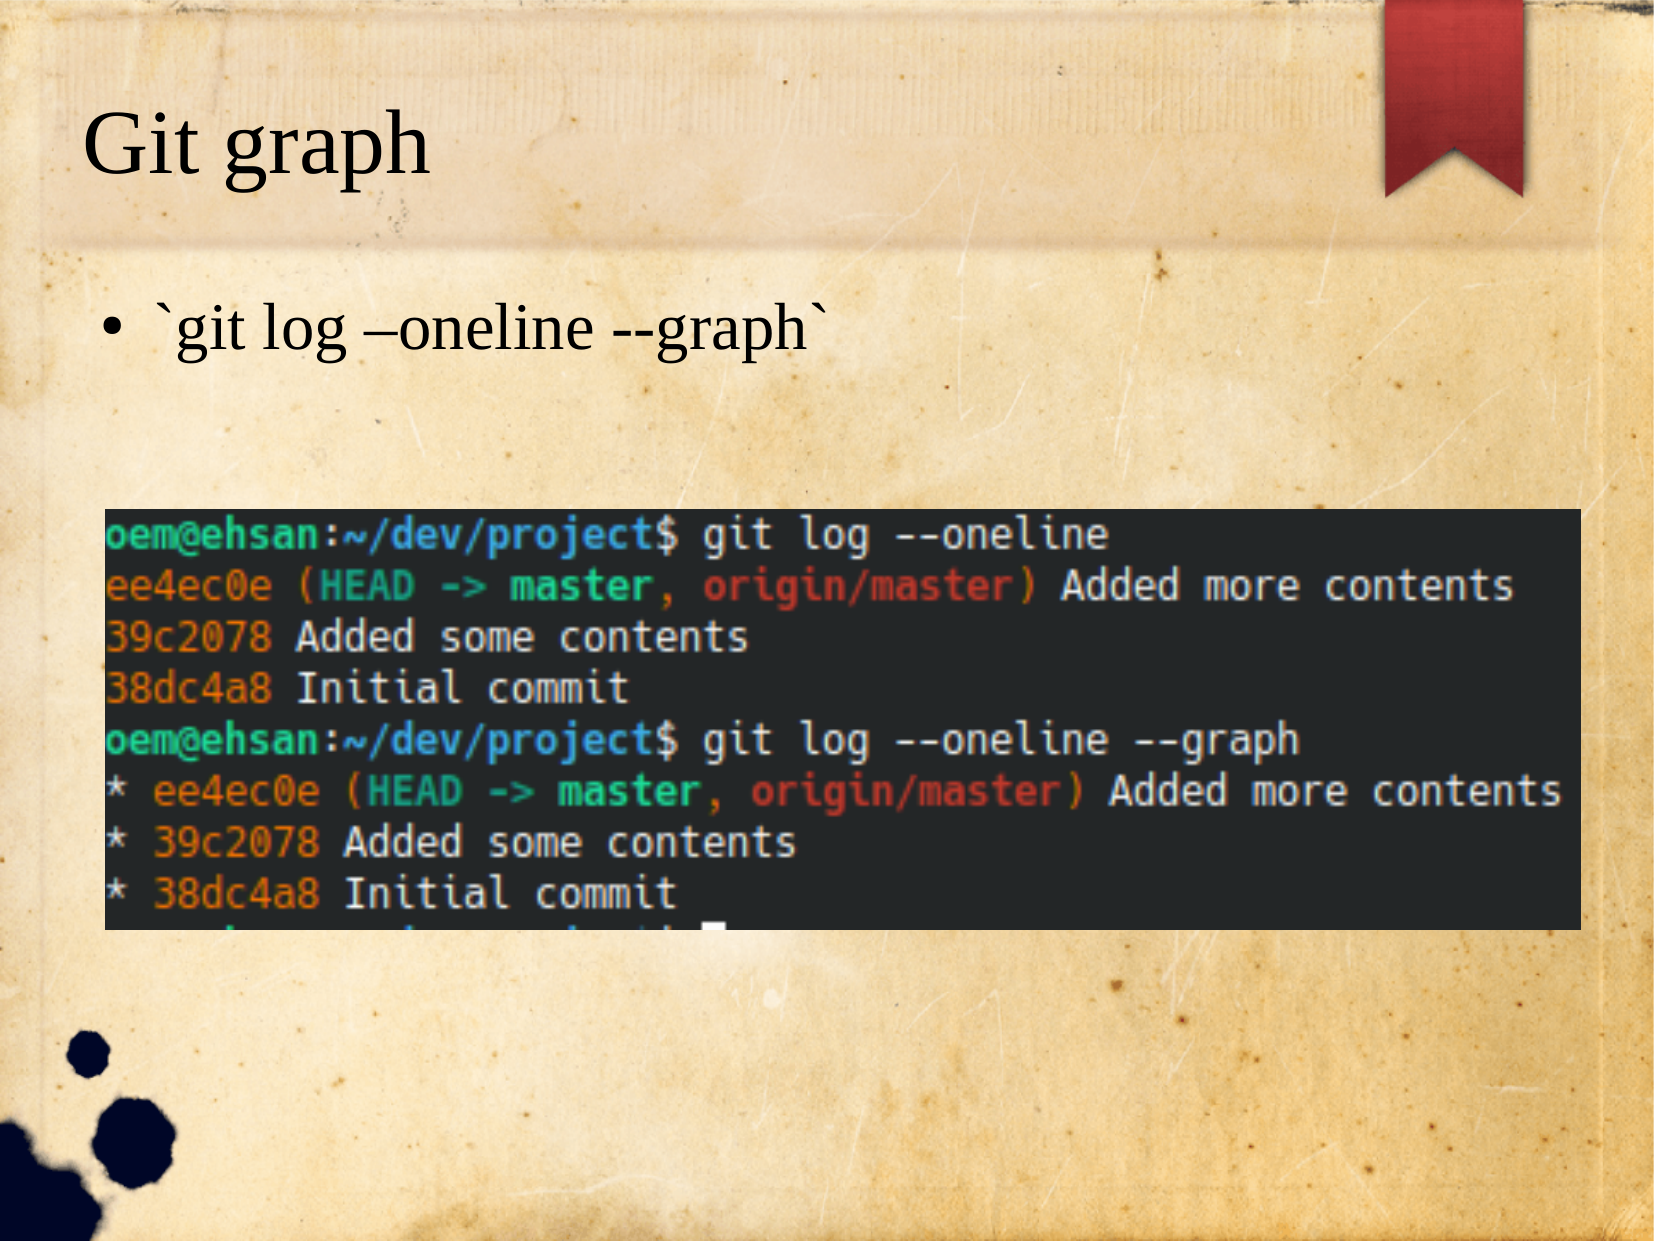

# Git graph
`git log –oneline --graph`